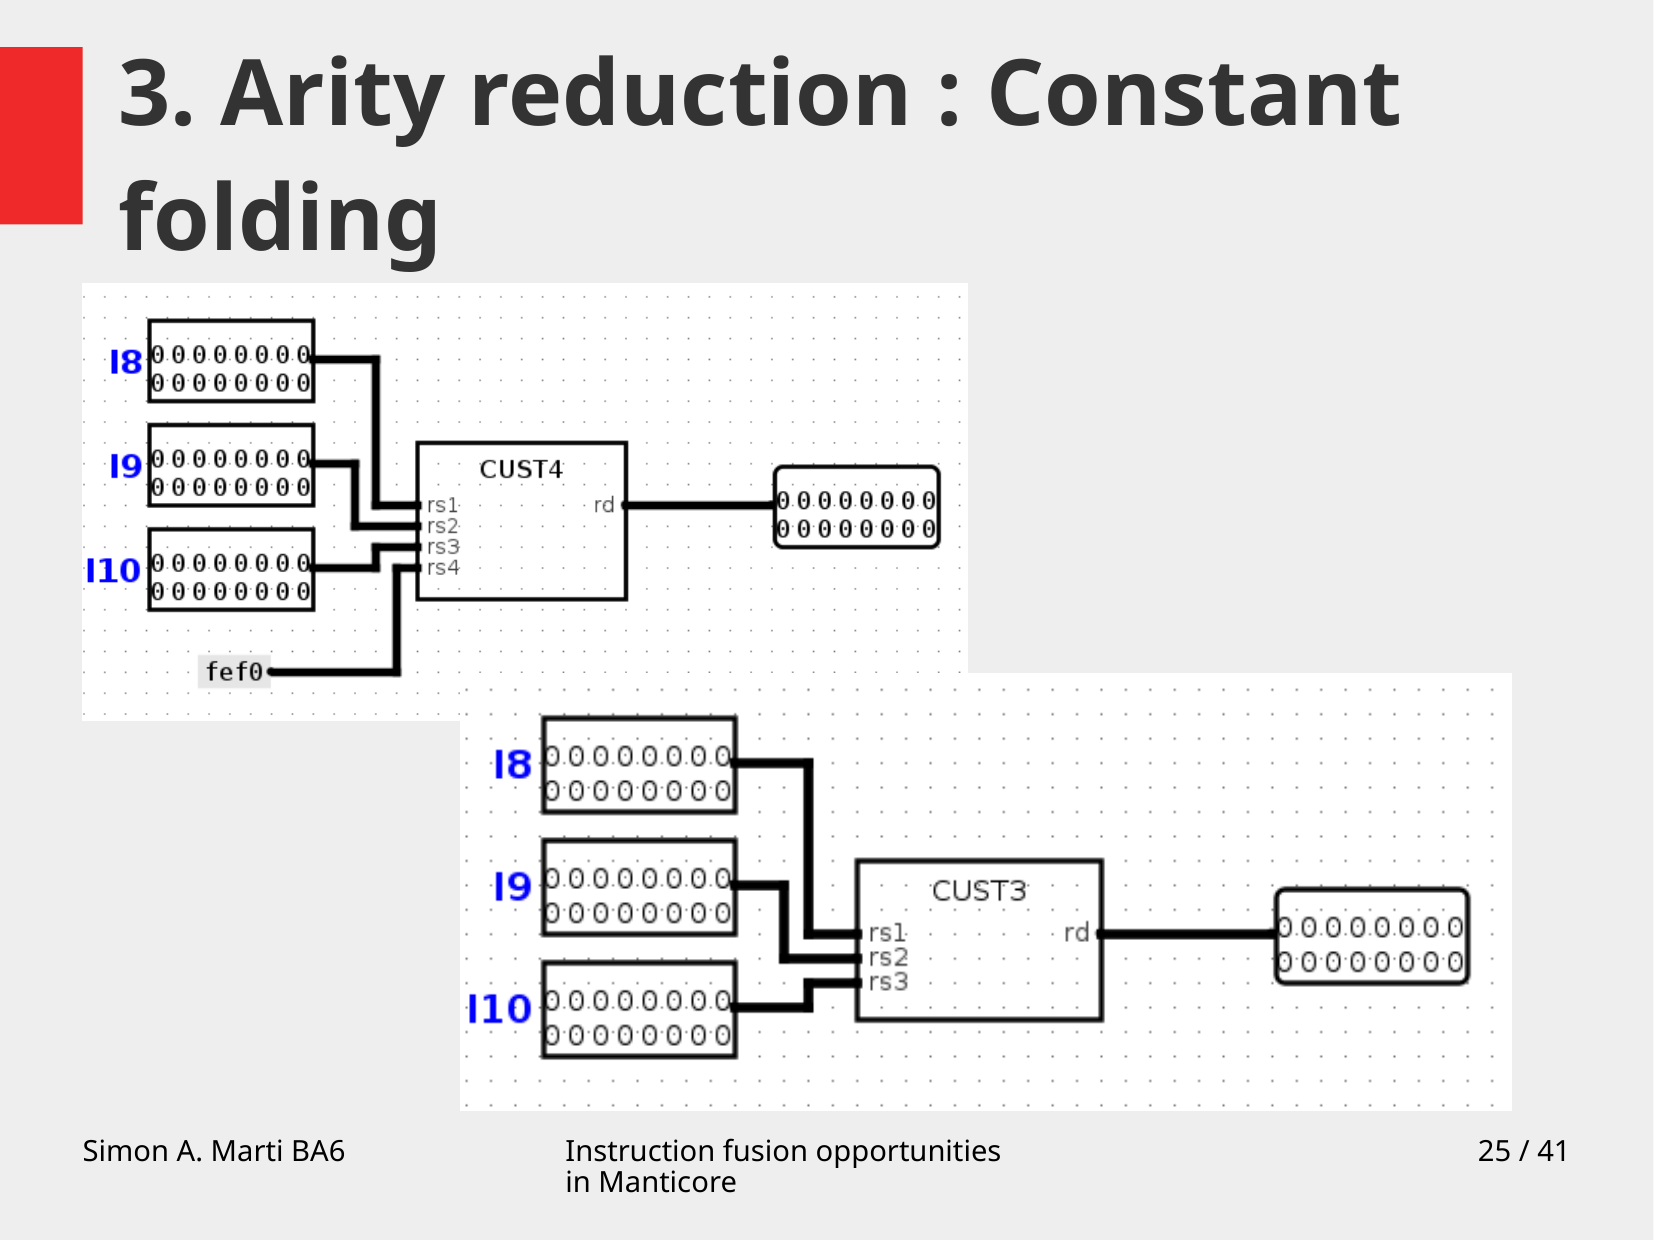

# 3. Arity reduction : Constant folding
Simon A. Marti BA6
Instruction fusion opportunities in Manticore
25